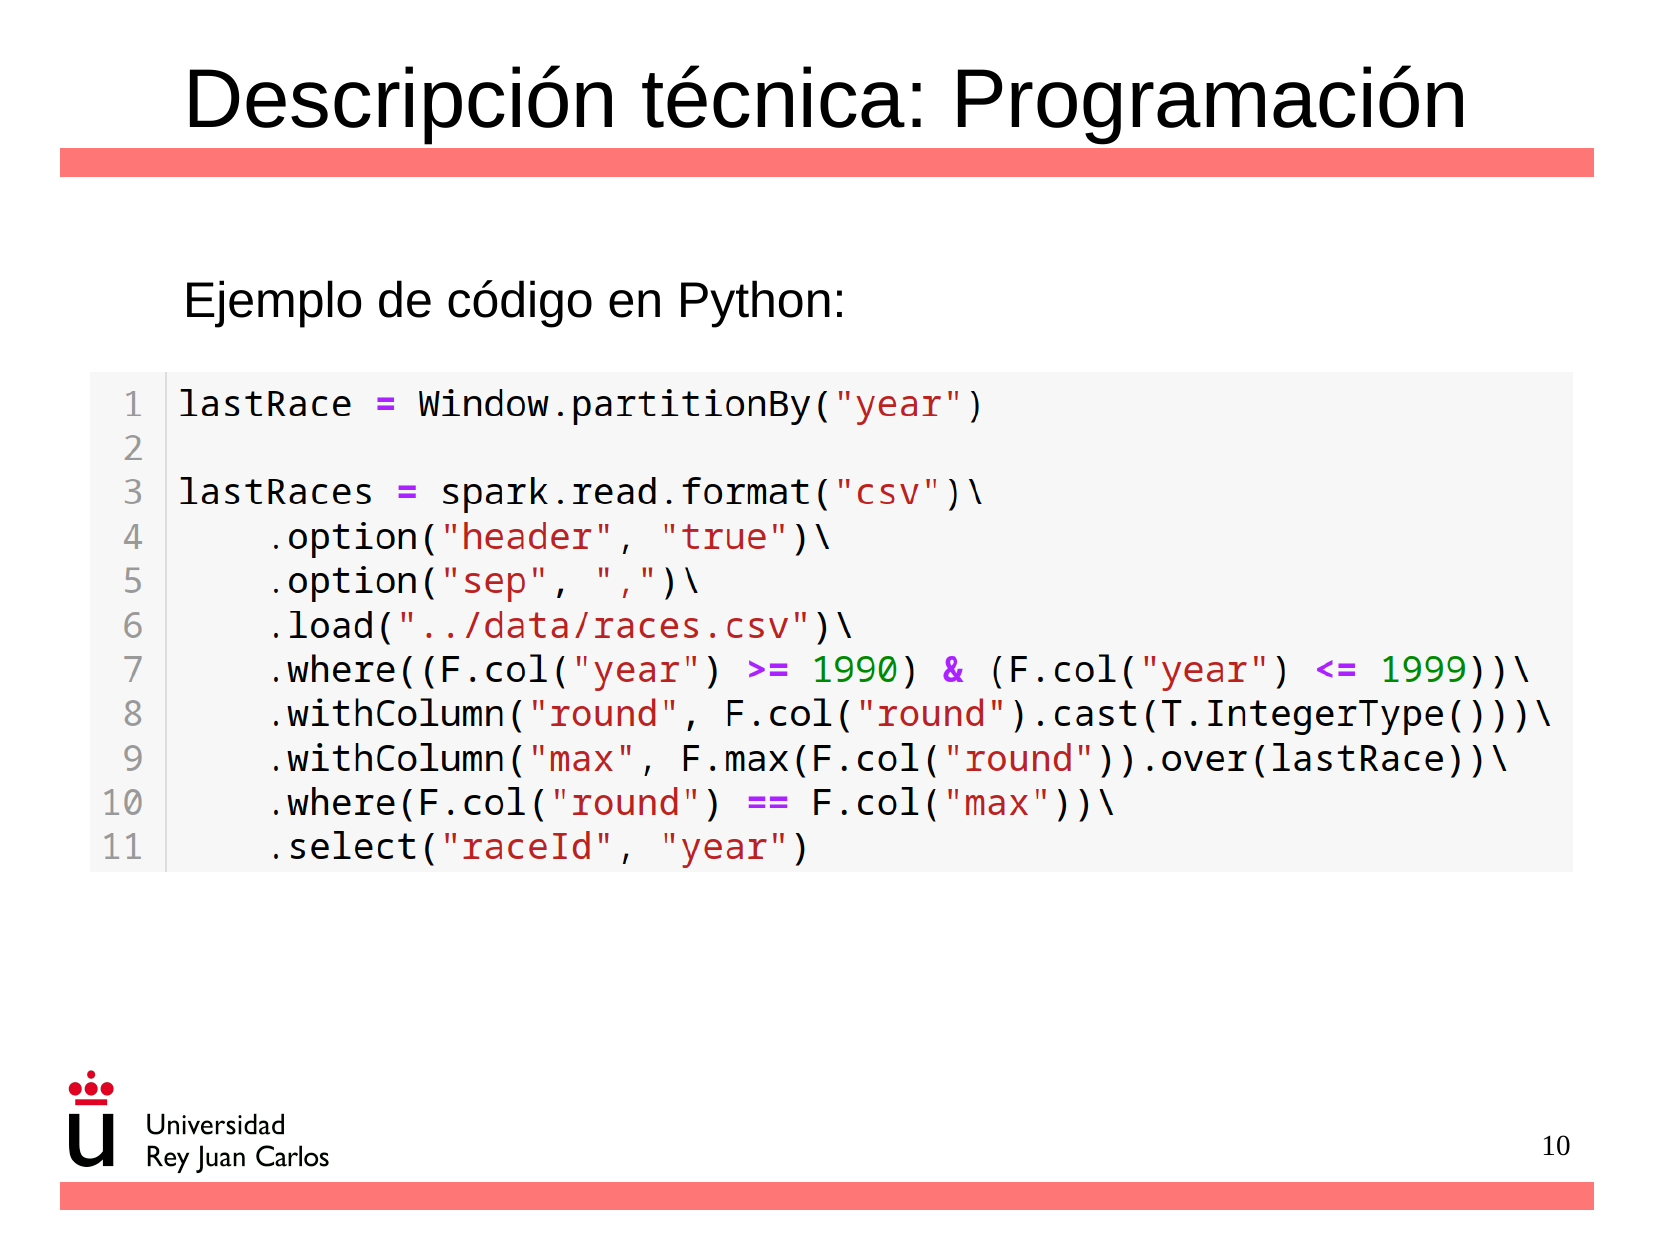

# Descripción técnica: Programación
Ejemplo de código en Python:
10